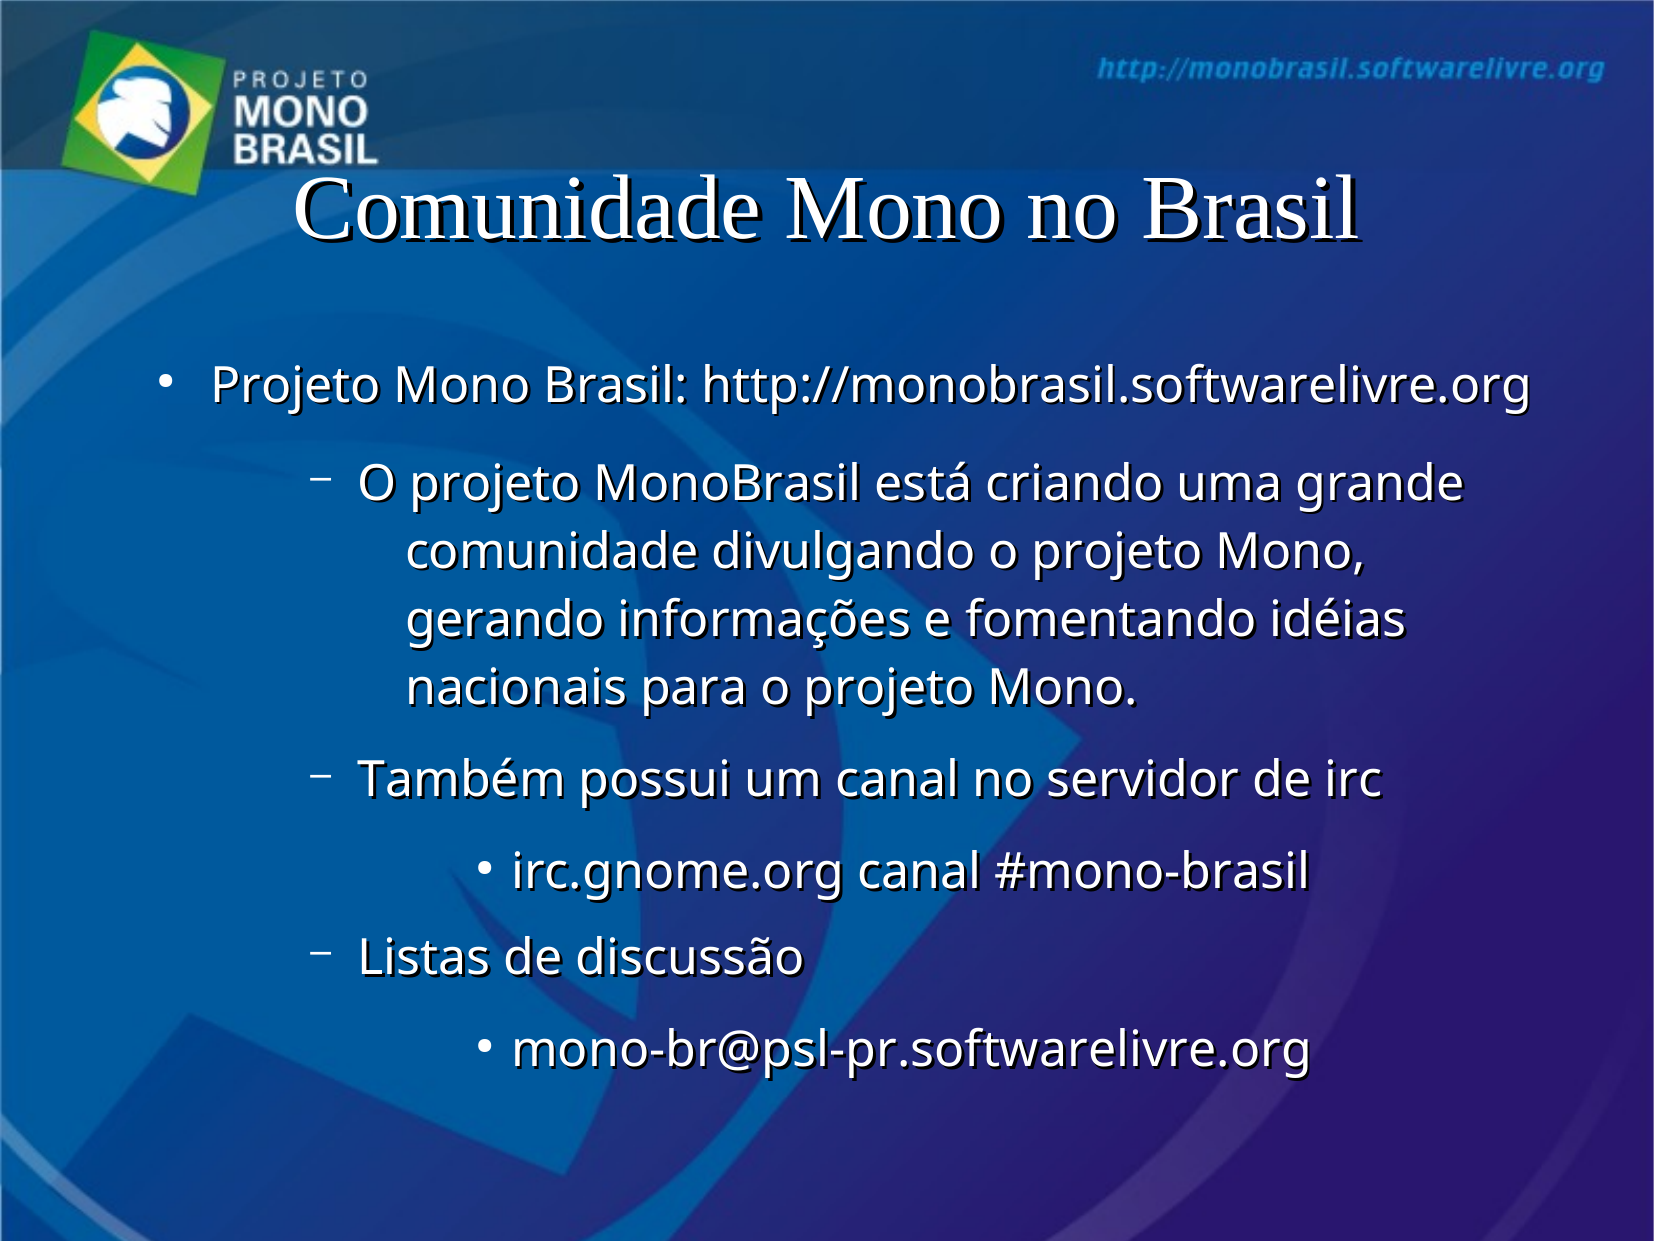

Comunidade Mono no Brasil
# Projeto Mono Brasil: http://monobrasil.softwarelivre.org
O projeto MonoBrasil está criando uma grande comunidade divulgando o projeto Mono, gerando informações e fomentando idéias nacionais para o projeto Mono.
Também possui um canal no servidor de irc
irc.gnome.org canal #mono-brasil
Listas de discussão
mono-br@psl-pr.softwarelivre.org